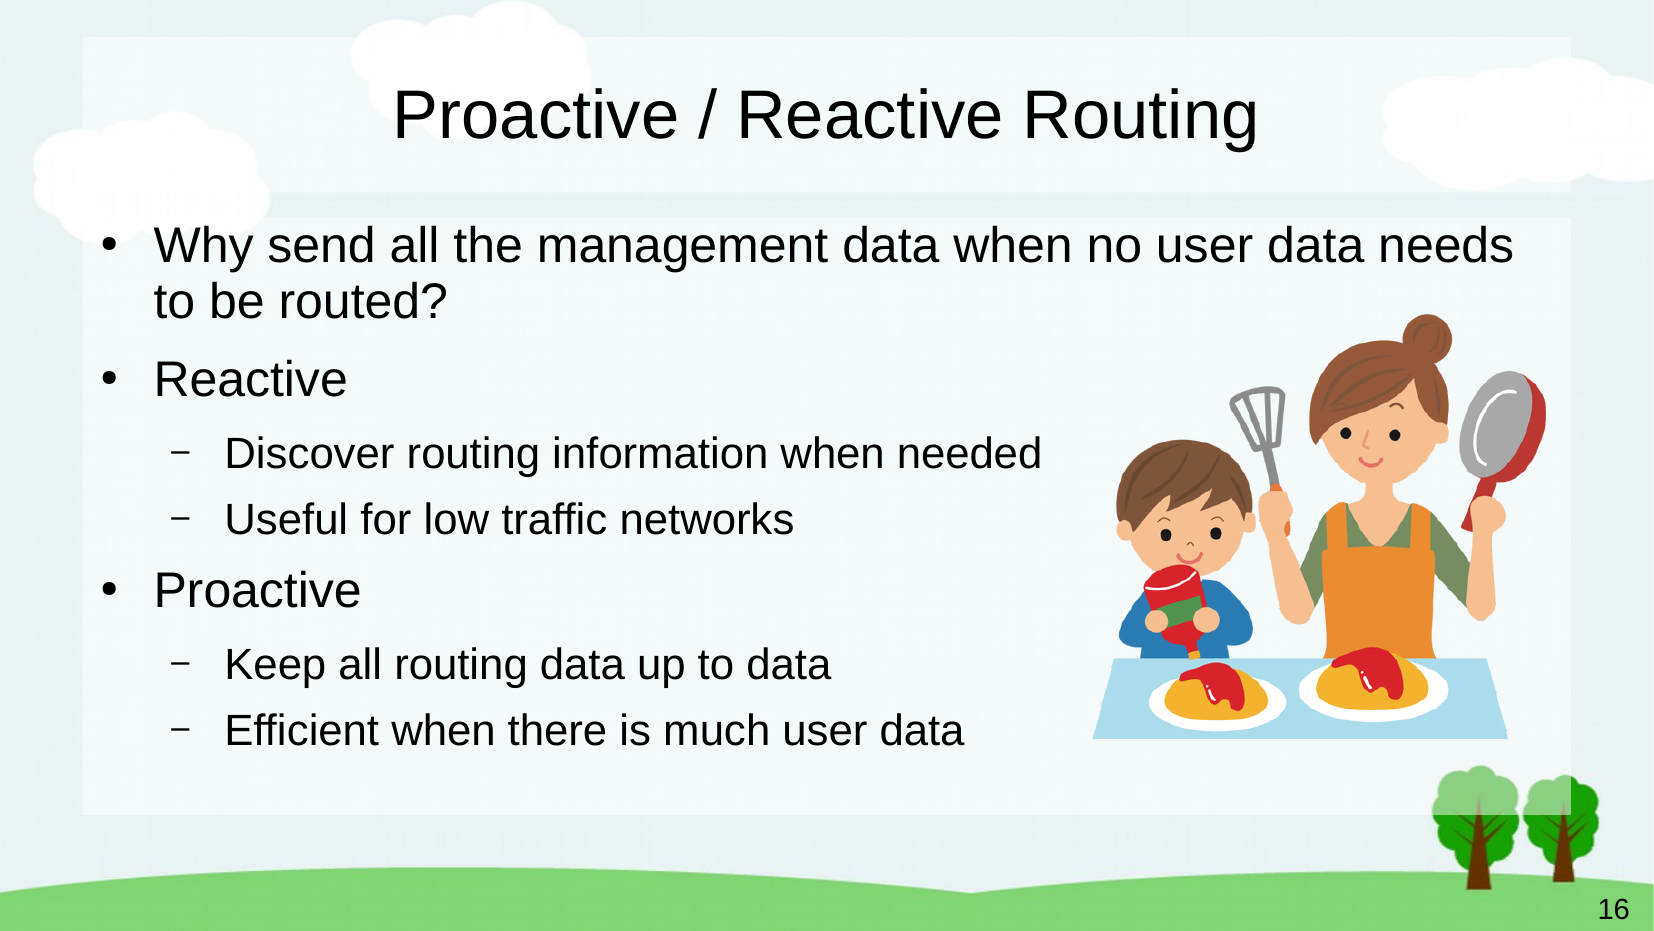

# Proactive / Reactive Routing
Why send all the management data when no user data needs to be routed?
Reactive
Discover routing information when needed
Useful for low traffic networks
Proactive
Keep all routing data up to data
Efficient when there is much user data
16